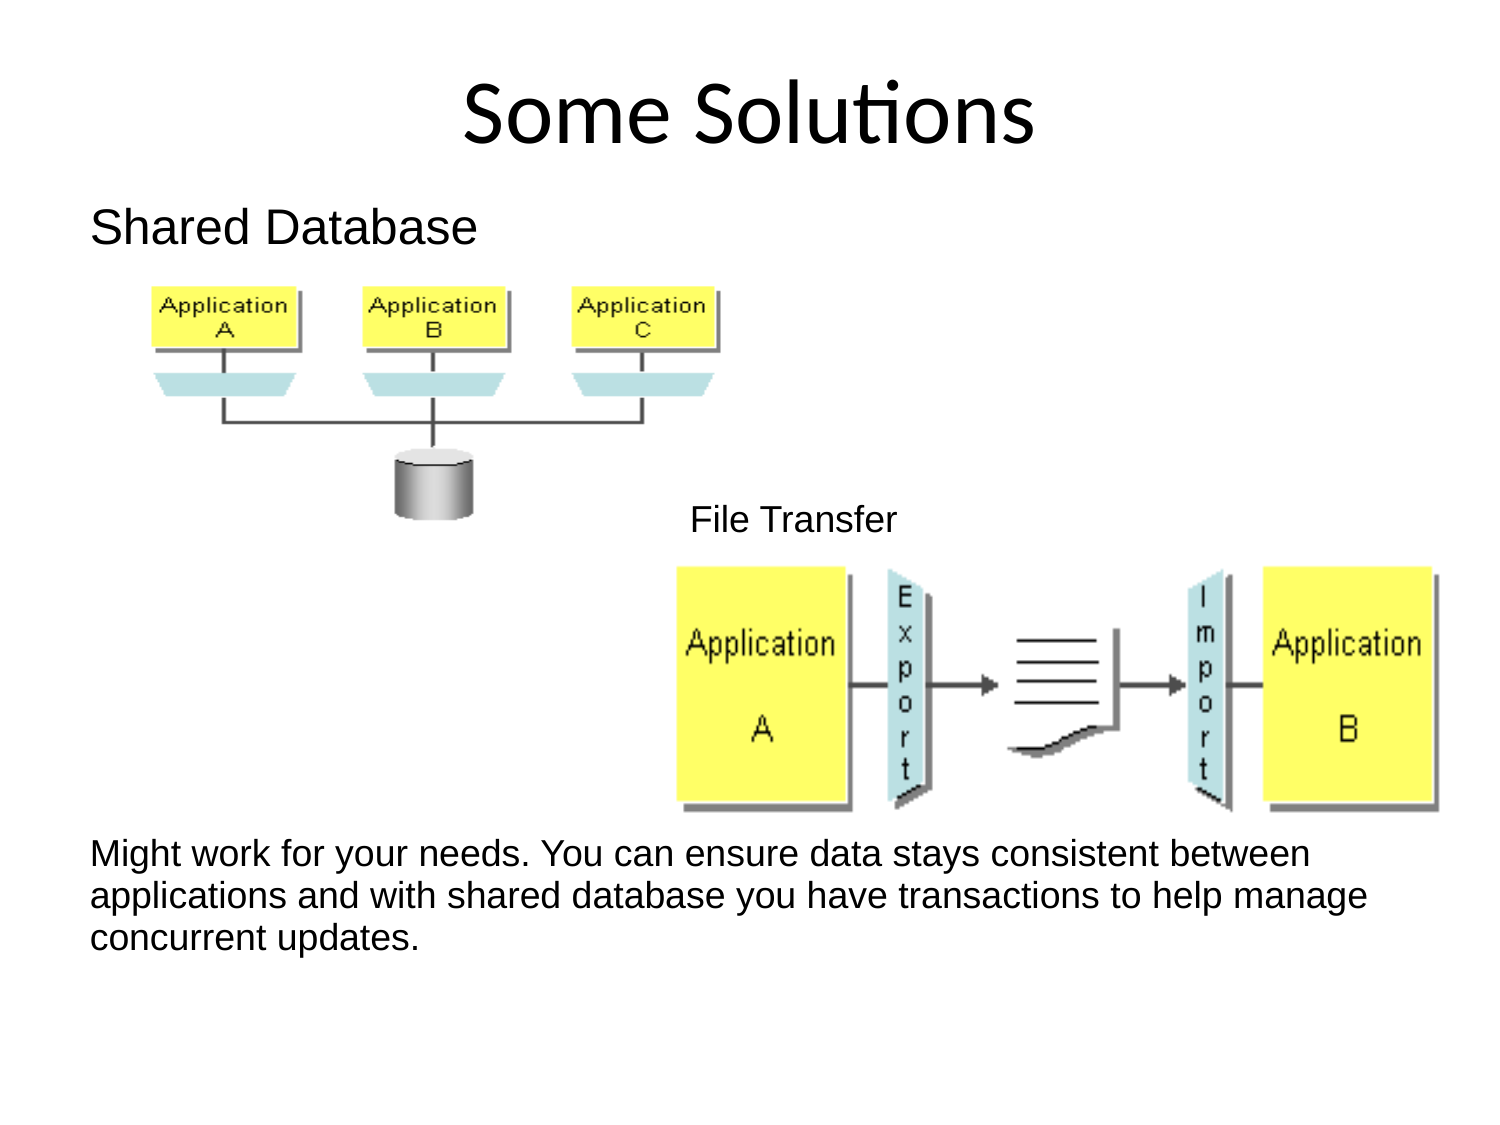

Some Solutions
Shared Database
File Transfer
Might work for your needs. You can ensure data stays consistent between applications and with shared database you have transactions to help manage concurrent updates.